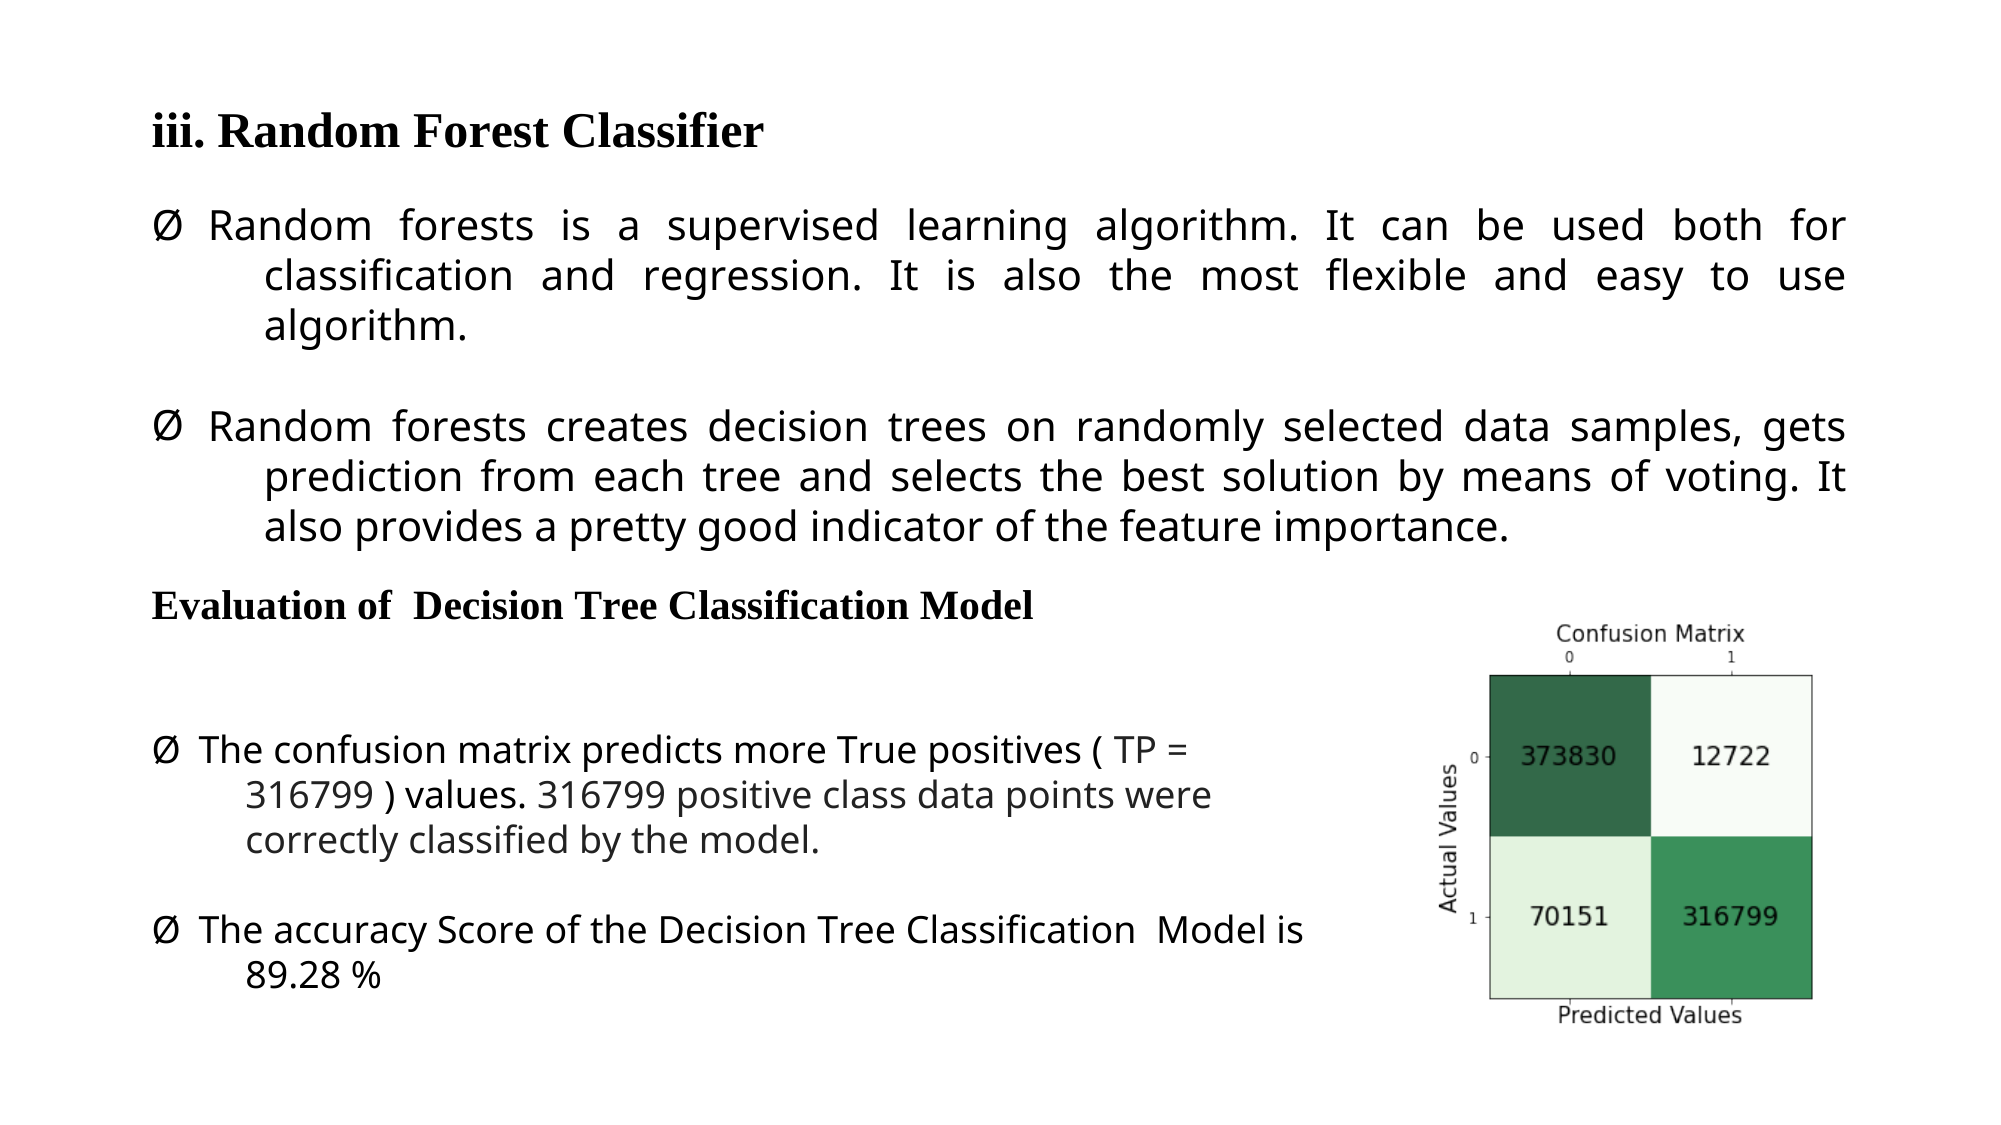

Random Forest Classifier
Random forests is a supervised learning algorithm. It can be used both for classification and regression. It is also the most flexible and easy to use algorithm.
Random forests creates decision trees on randomly selected data samples, gets prediction from each tree and selects the best solution by means of voting. It also provides a pretty good indicator of the feature importance.
Evaluation of Decision Tree Classification Model
The confusion matrix predicts more True positives ( TP = 316799 ) values. 316799 positive class data points were correctly classified by the model.
The accuracy Score of the Decision Tree Classification Model is 89.28 %